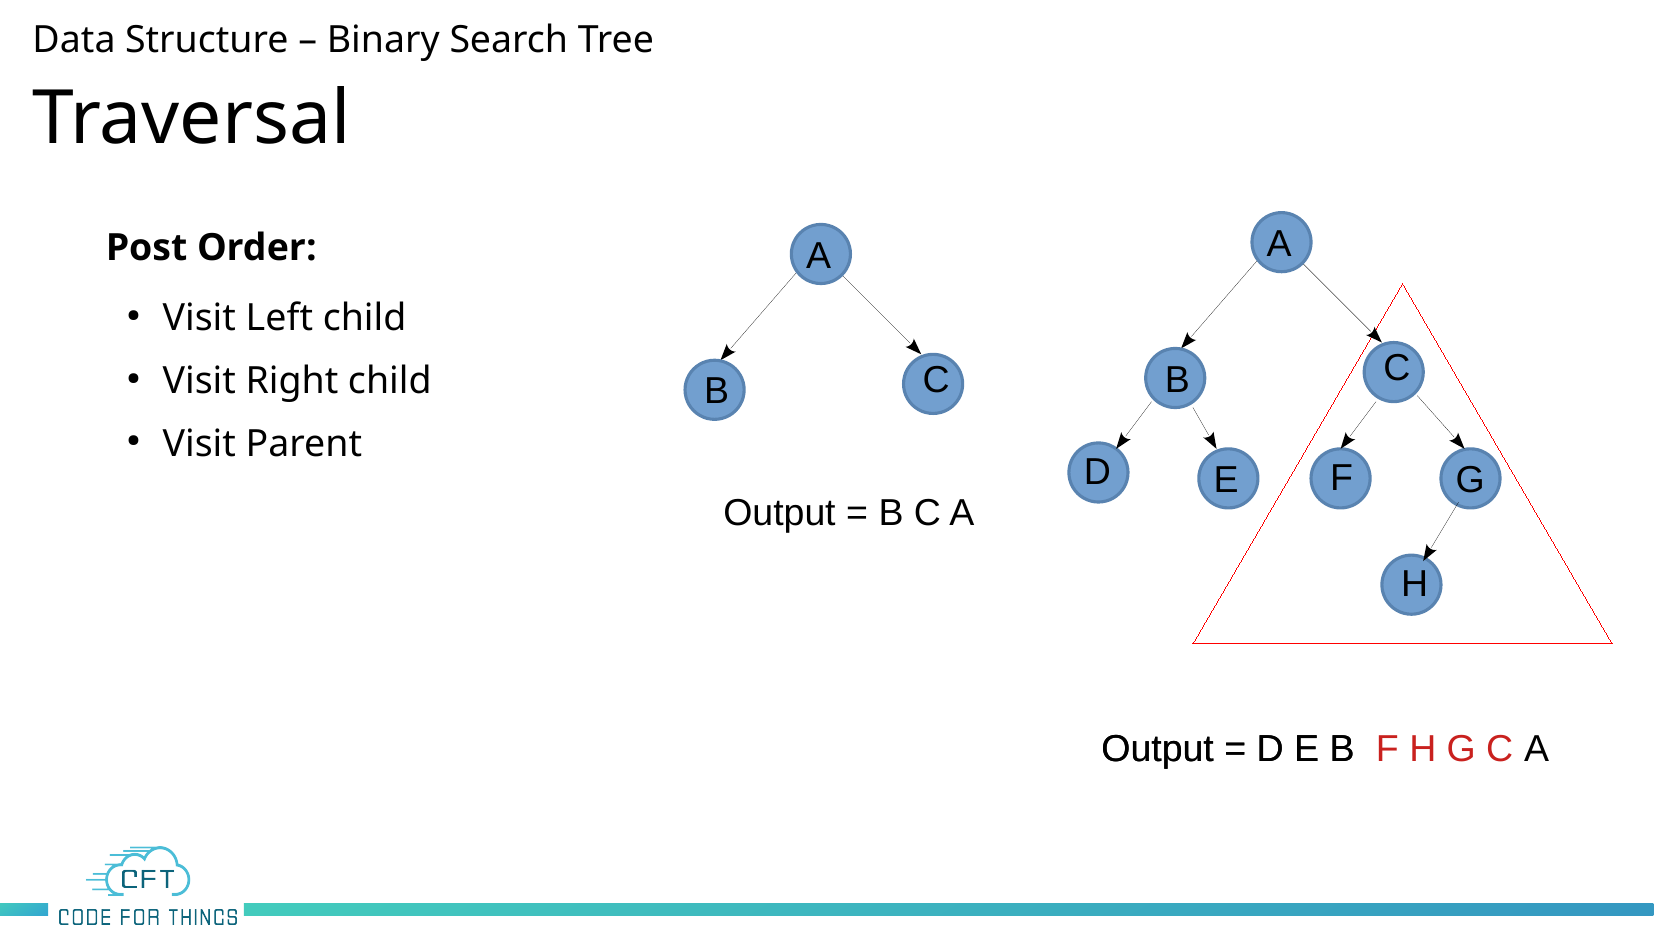

# Data Structure – Binary Search Tree Traversal
Post Order:
A
A
Visit Left child
Visit Right child
Visit Parent
C
C
B
B
D
F
E
G
Output = B C A
H
Output = D E B
Output = D E B F H G C A